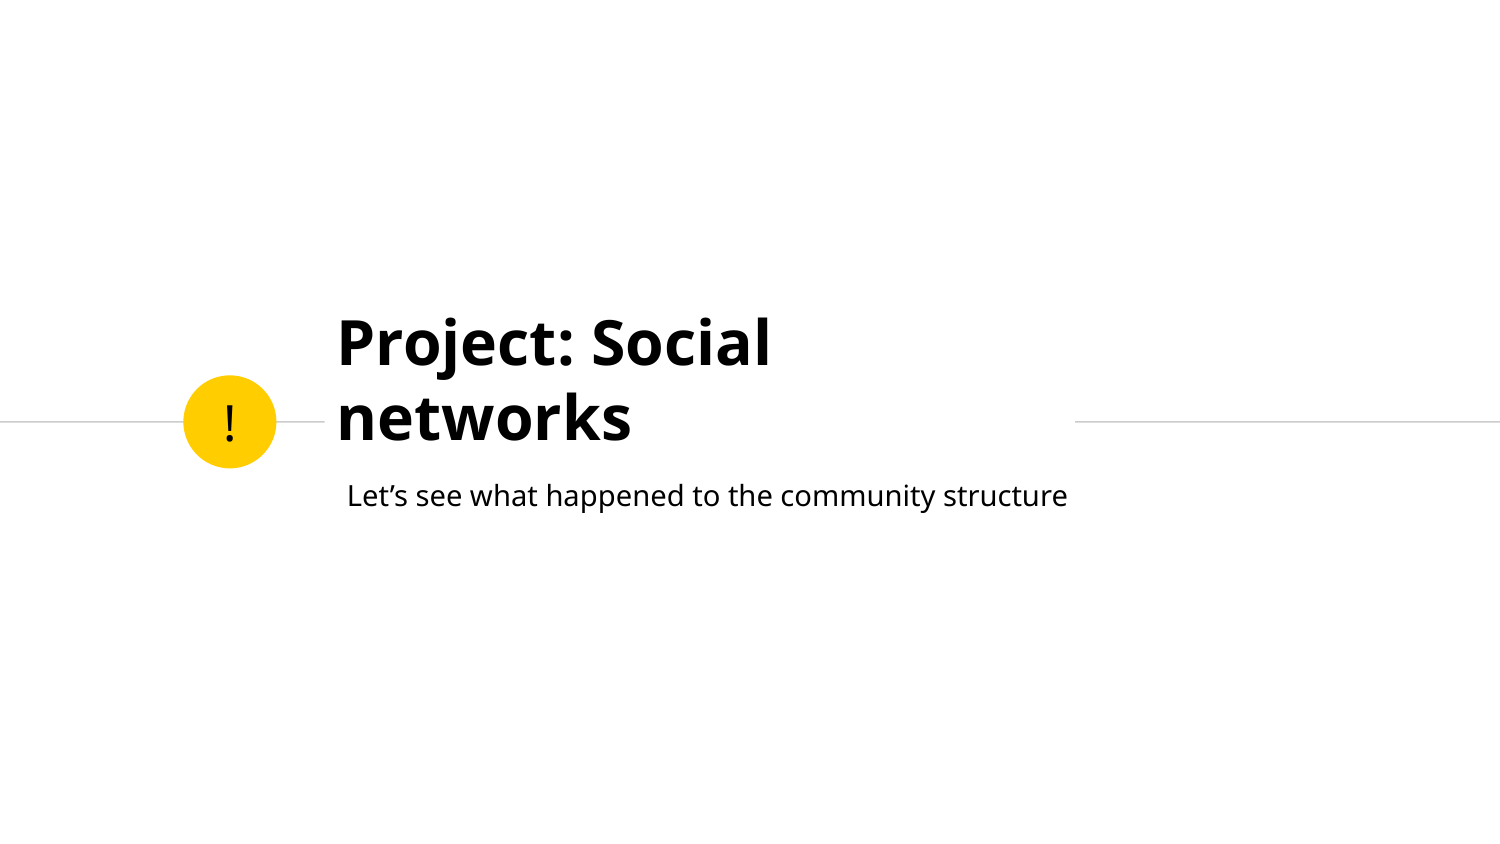

# Project: Social networks
!
Let’s see what happened to the community structure